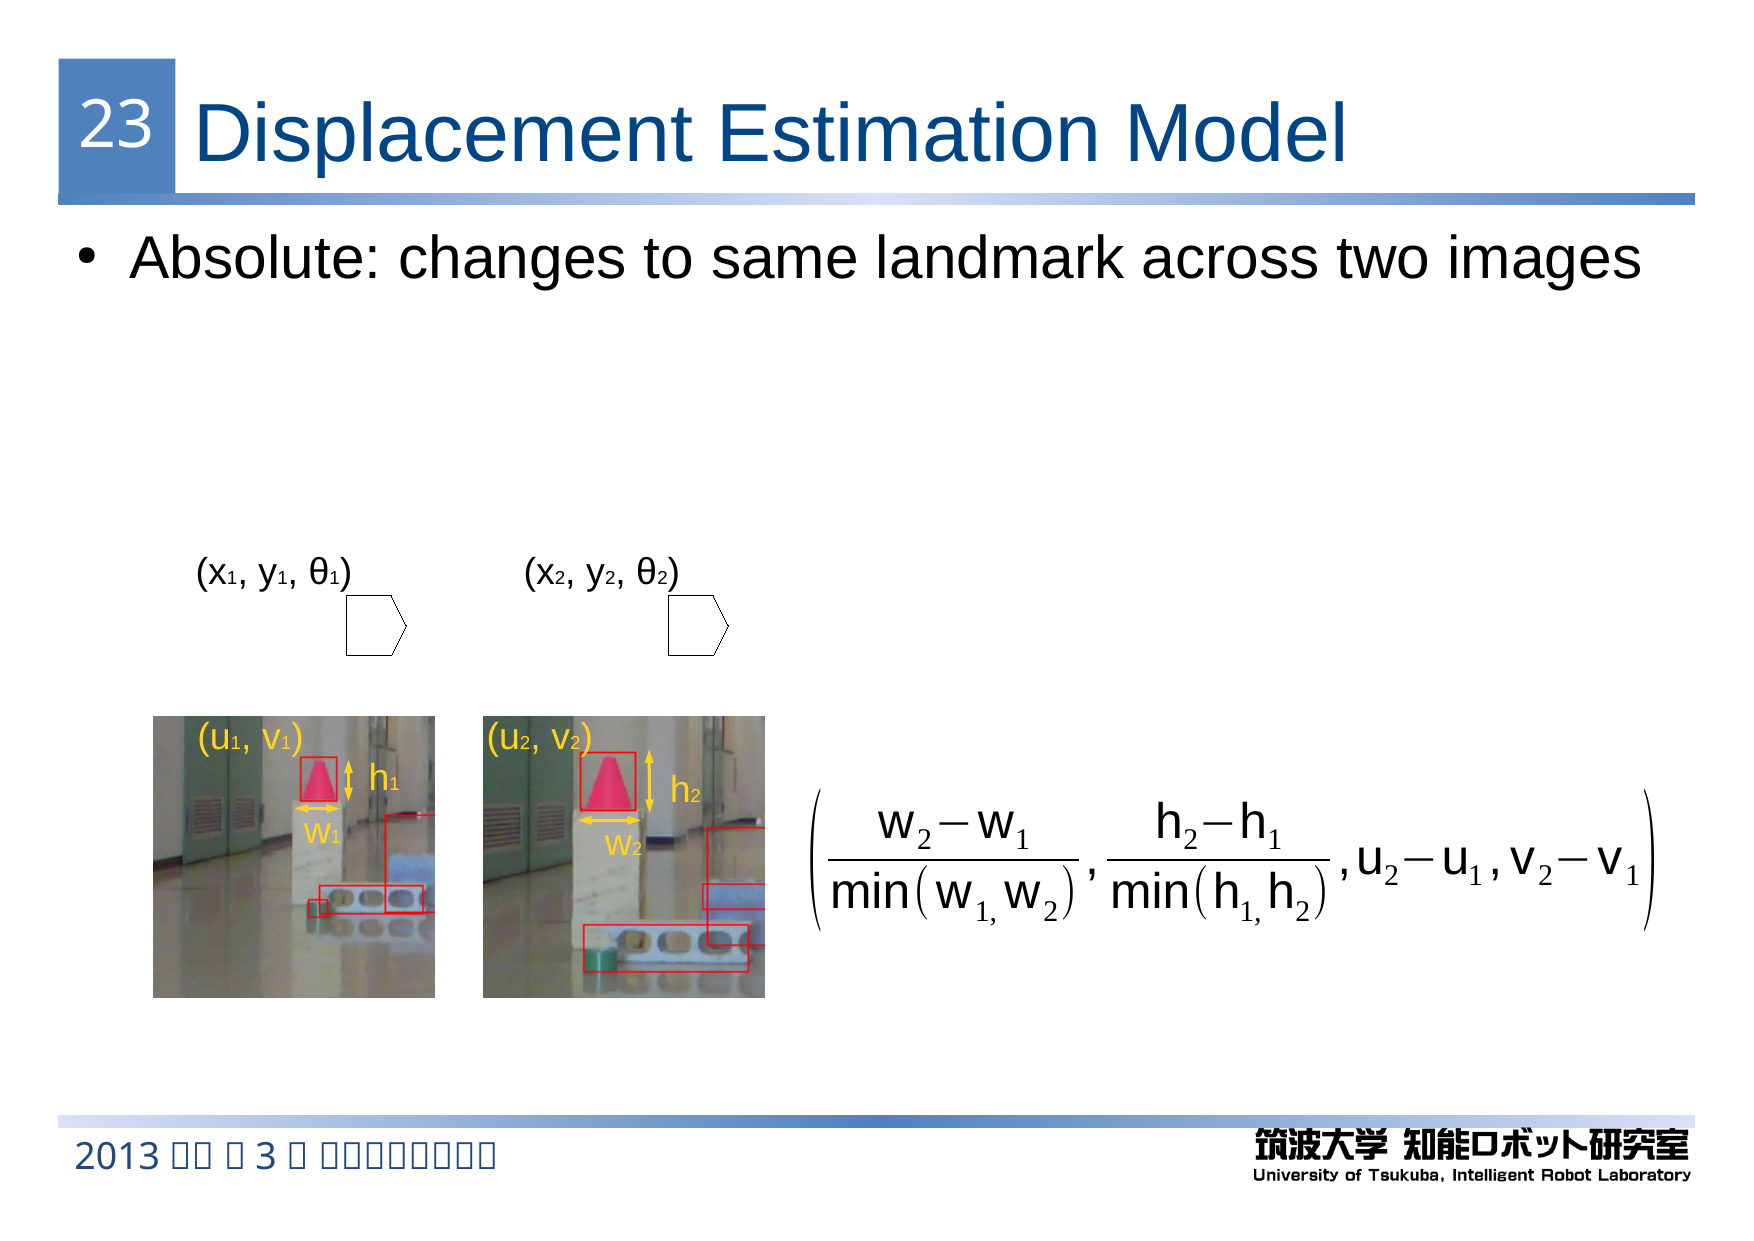

# Displacement Estimation Model
Absolute: changes to same landmark across two images
(x1, y1, θ1)
(x2, y2, θ2)
(u1, v1)
h1
w1
(u2, v2)
h2
w2